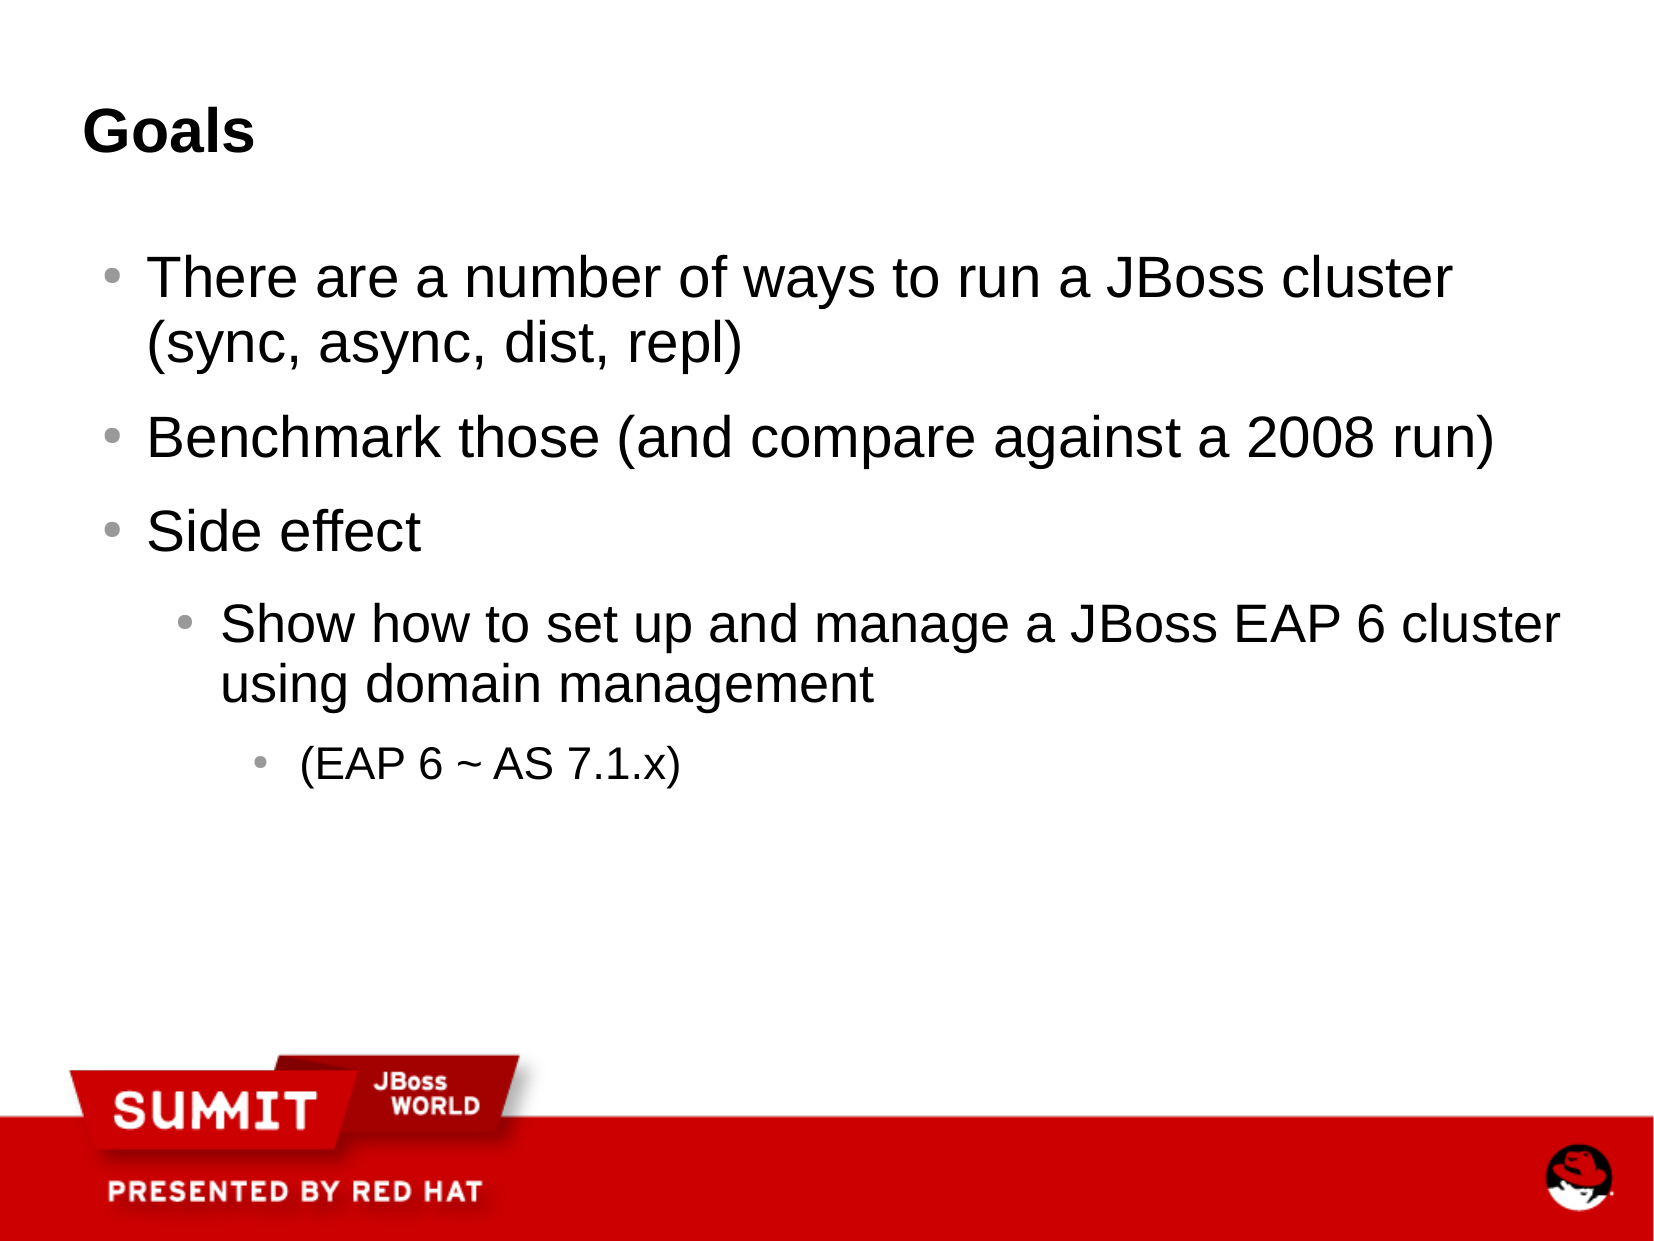

# Goals
There are a number of ways to run a JBoss cluster (sync, async, dist, repl)
Benchmark those (and compare against a 2008 run)
Side effect
Show how to set up and manage a JBoss EAP 6 cluster using domain management
(EAP 6 ~ AS 7.1.x)